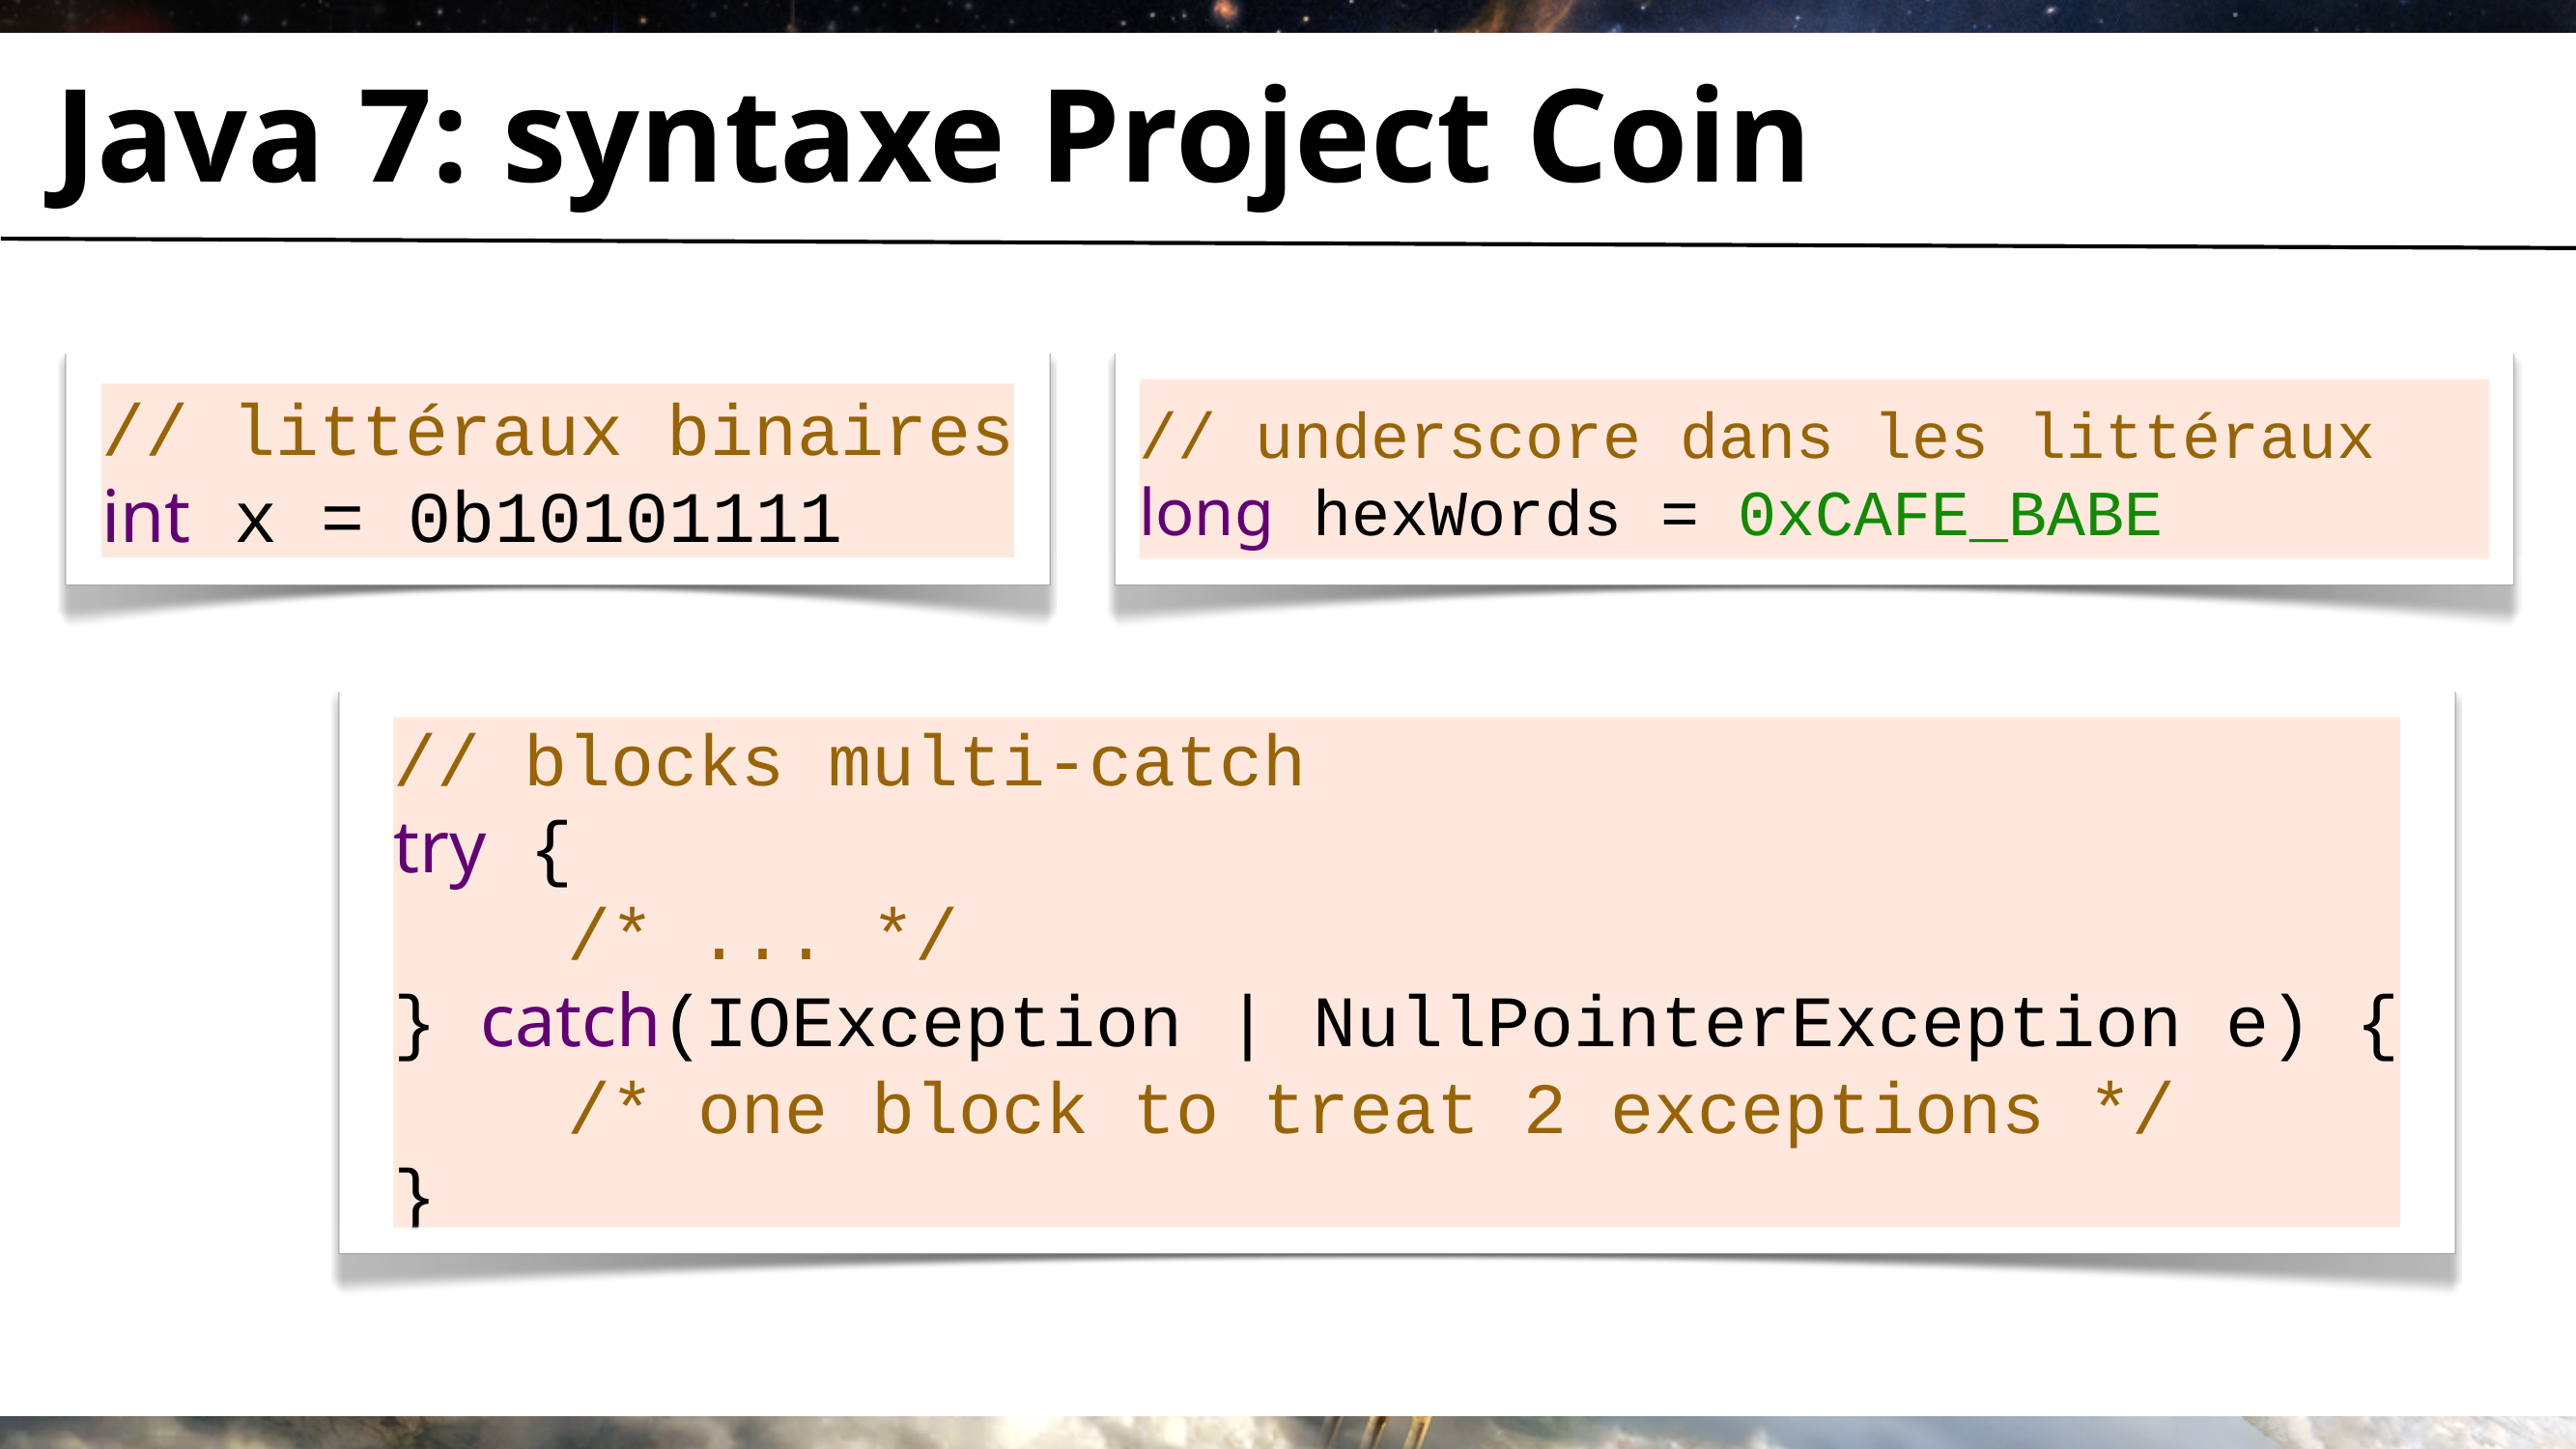

# Java 7: syntaxe Project Coin
// littéraux binaires
int x = 0b10101111
// underscore dans les littéraux
long hexWords = 0xCAFE_BABE
// blocks multi-catch
try {
 /* ... */
} catch(IOException | NullPointerException e) {
 /* one block to treat 2 exceptions */
}